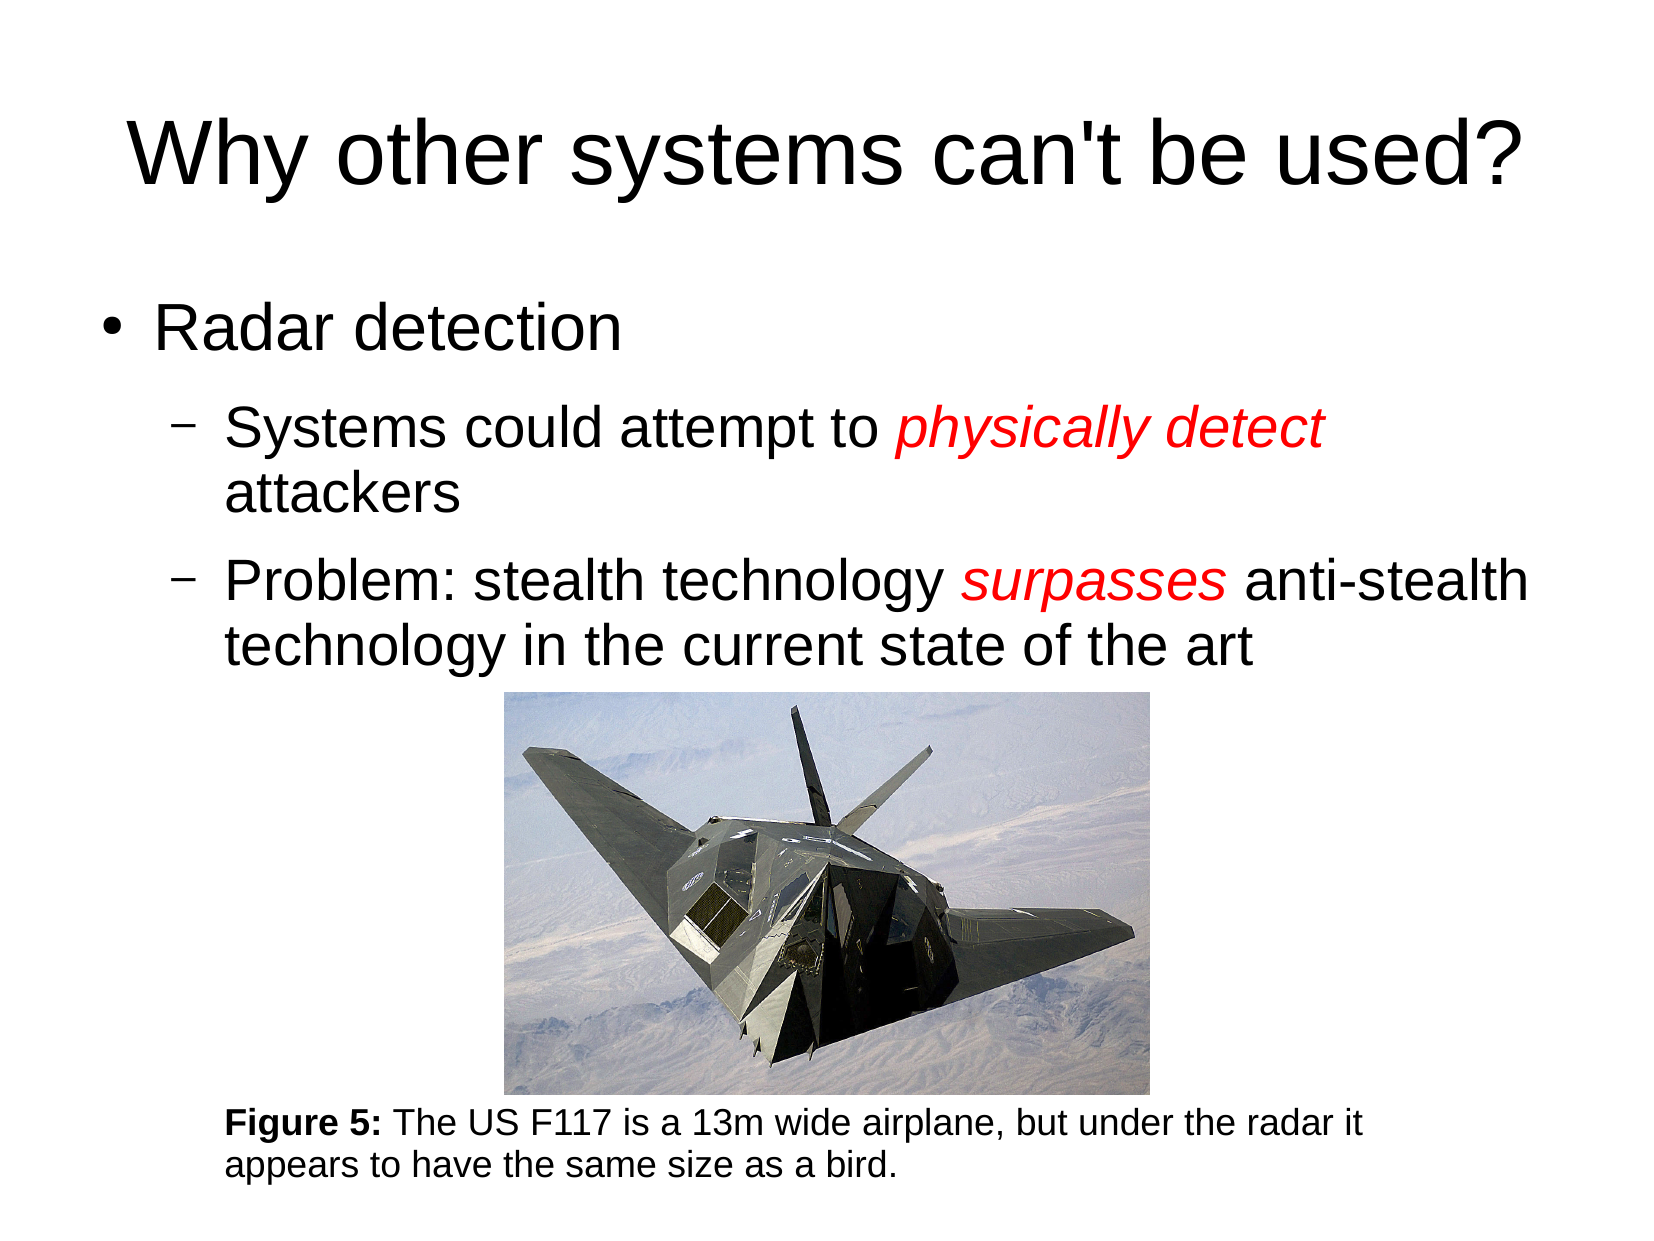

# Why other systems can't be used?
Radar detection
Systems could attempt to physically detect attackers
Problem: stealth technology surpasses anti-stealth technology in the current state of the art
Figure 5: The US F117 is a 13m wide airplane, but under the radar it appears to have the same size as a bird.